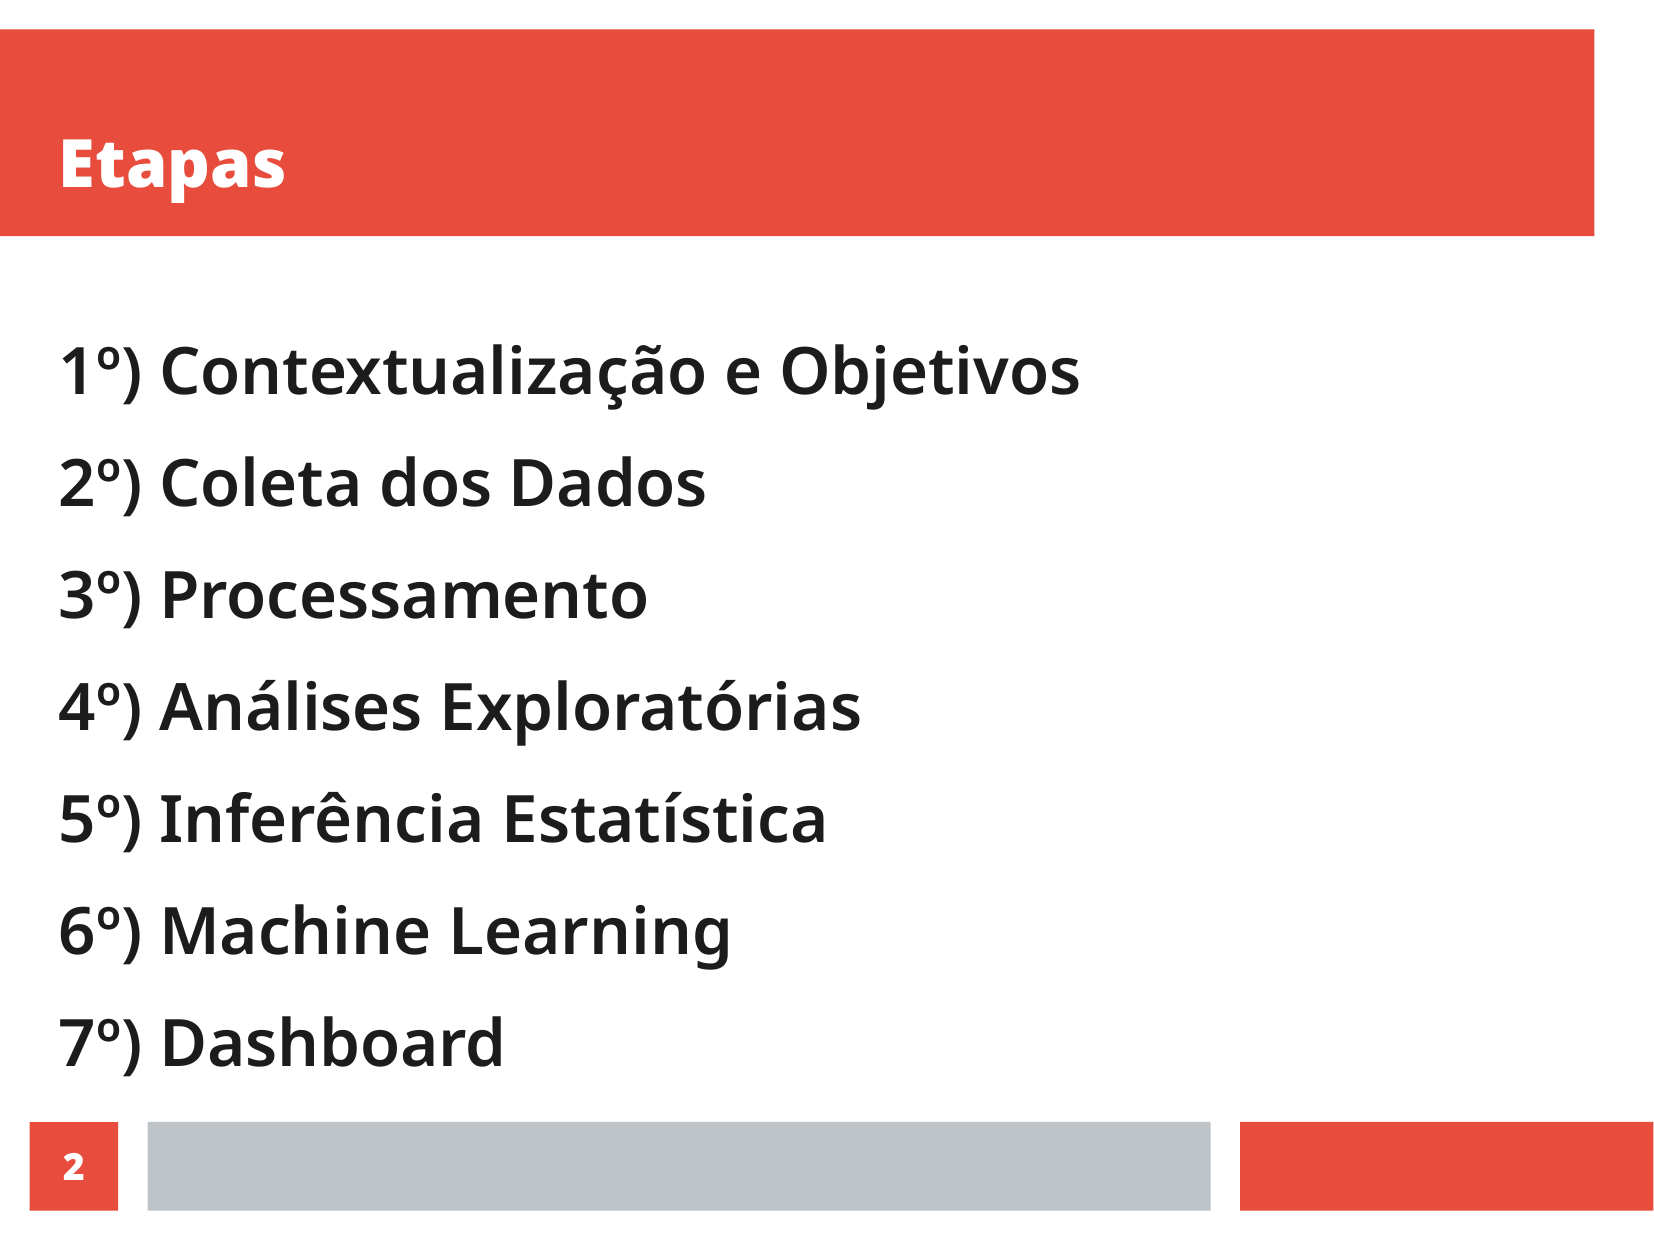

# Etapas
1º) Contextualização e Objetivos
2º) Coleta dos Dados
3º) Processamento
4º) Análises Exploratórias
5º) Inferência Estatística
6º) Machine Learning
7º) Dashboard
2